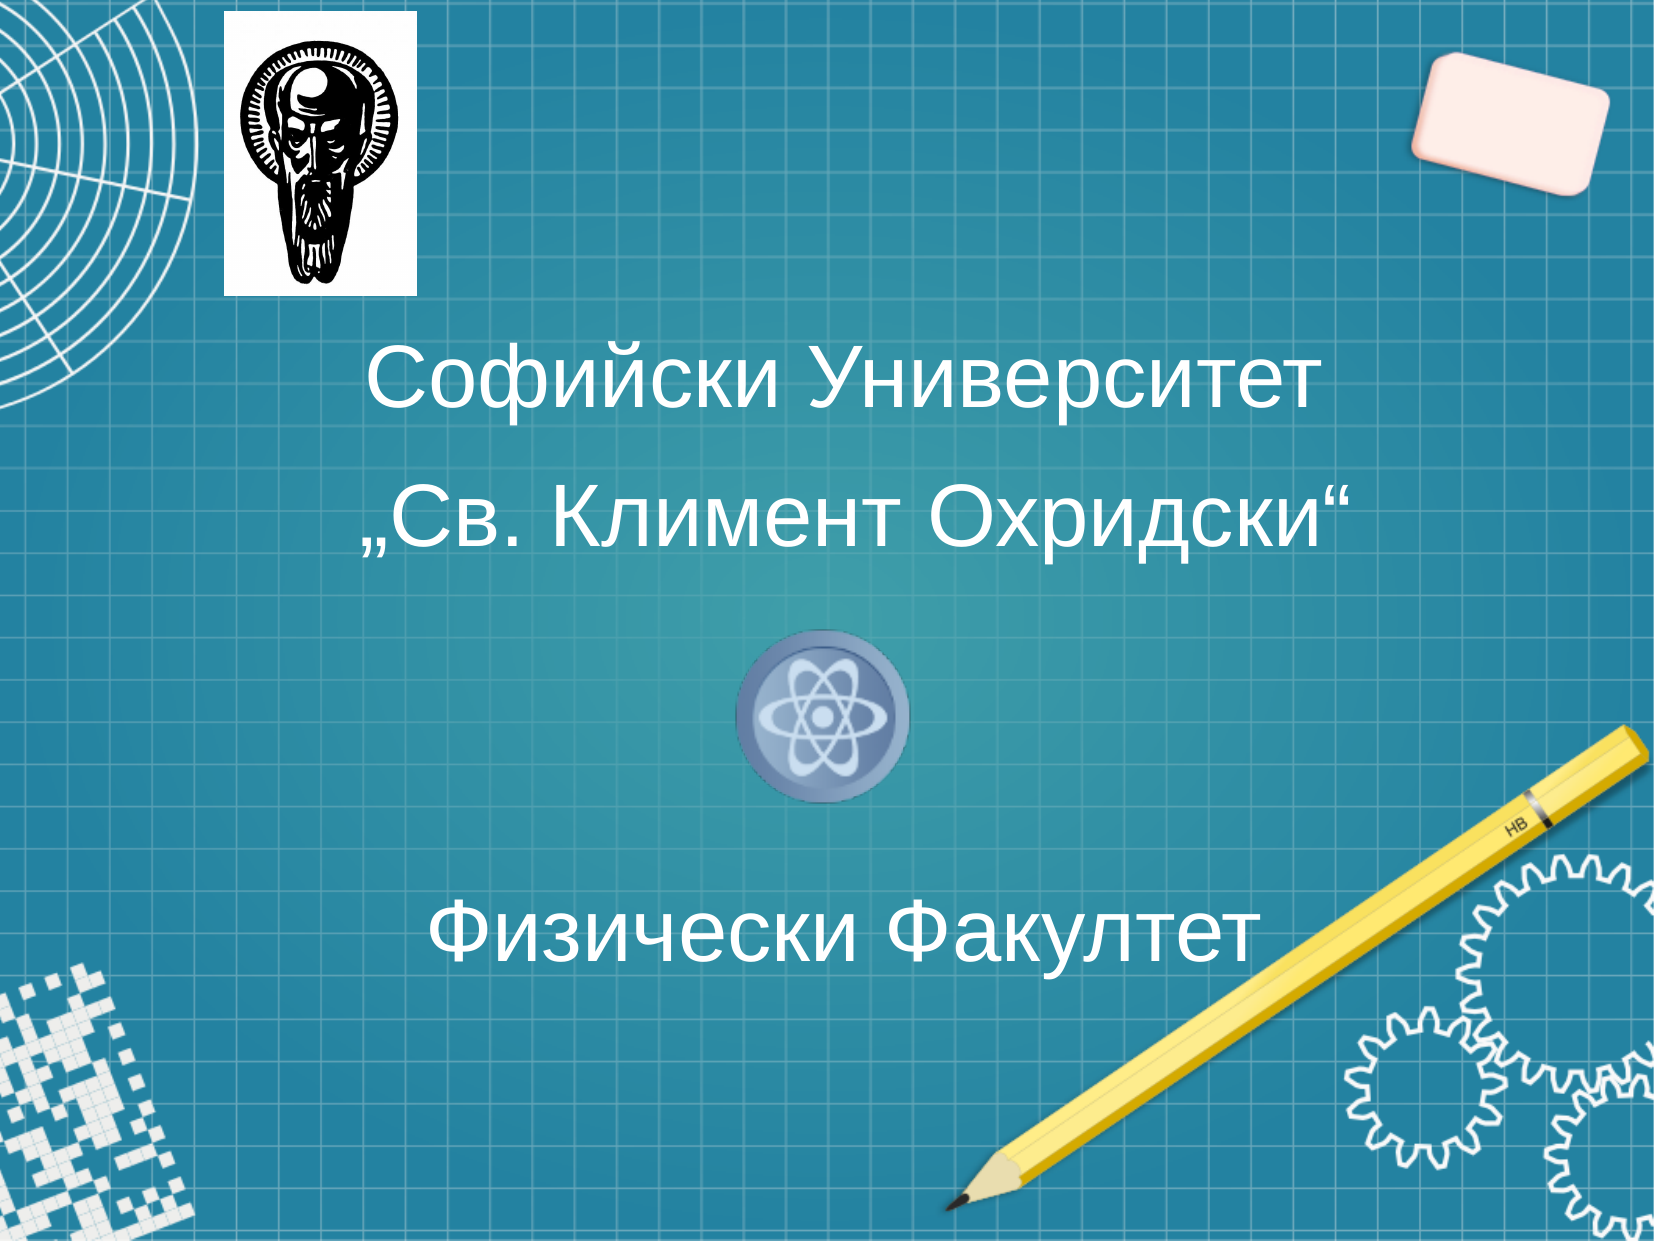

# Софийски Университет
„Св. Климент Охридски“
Физически Факултет